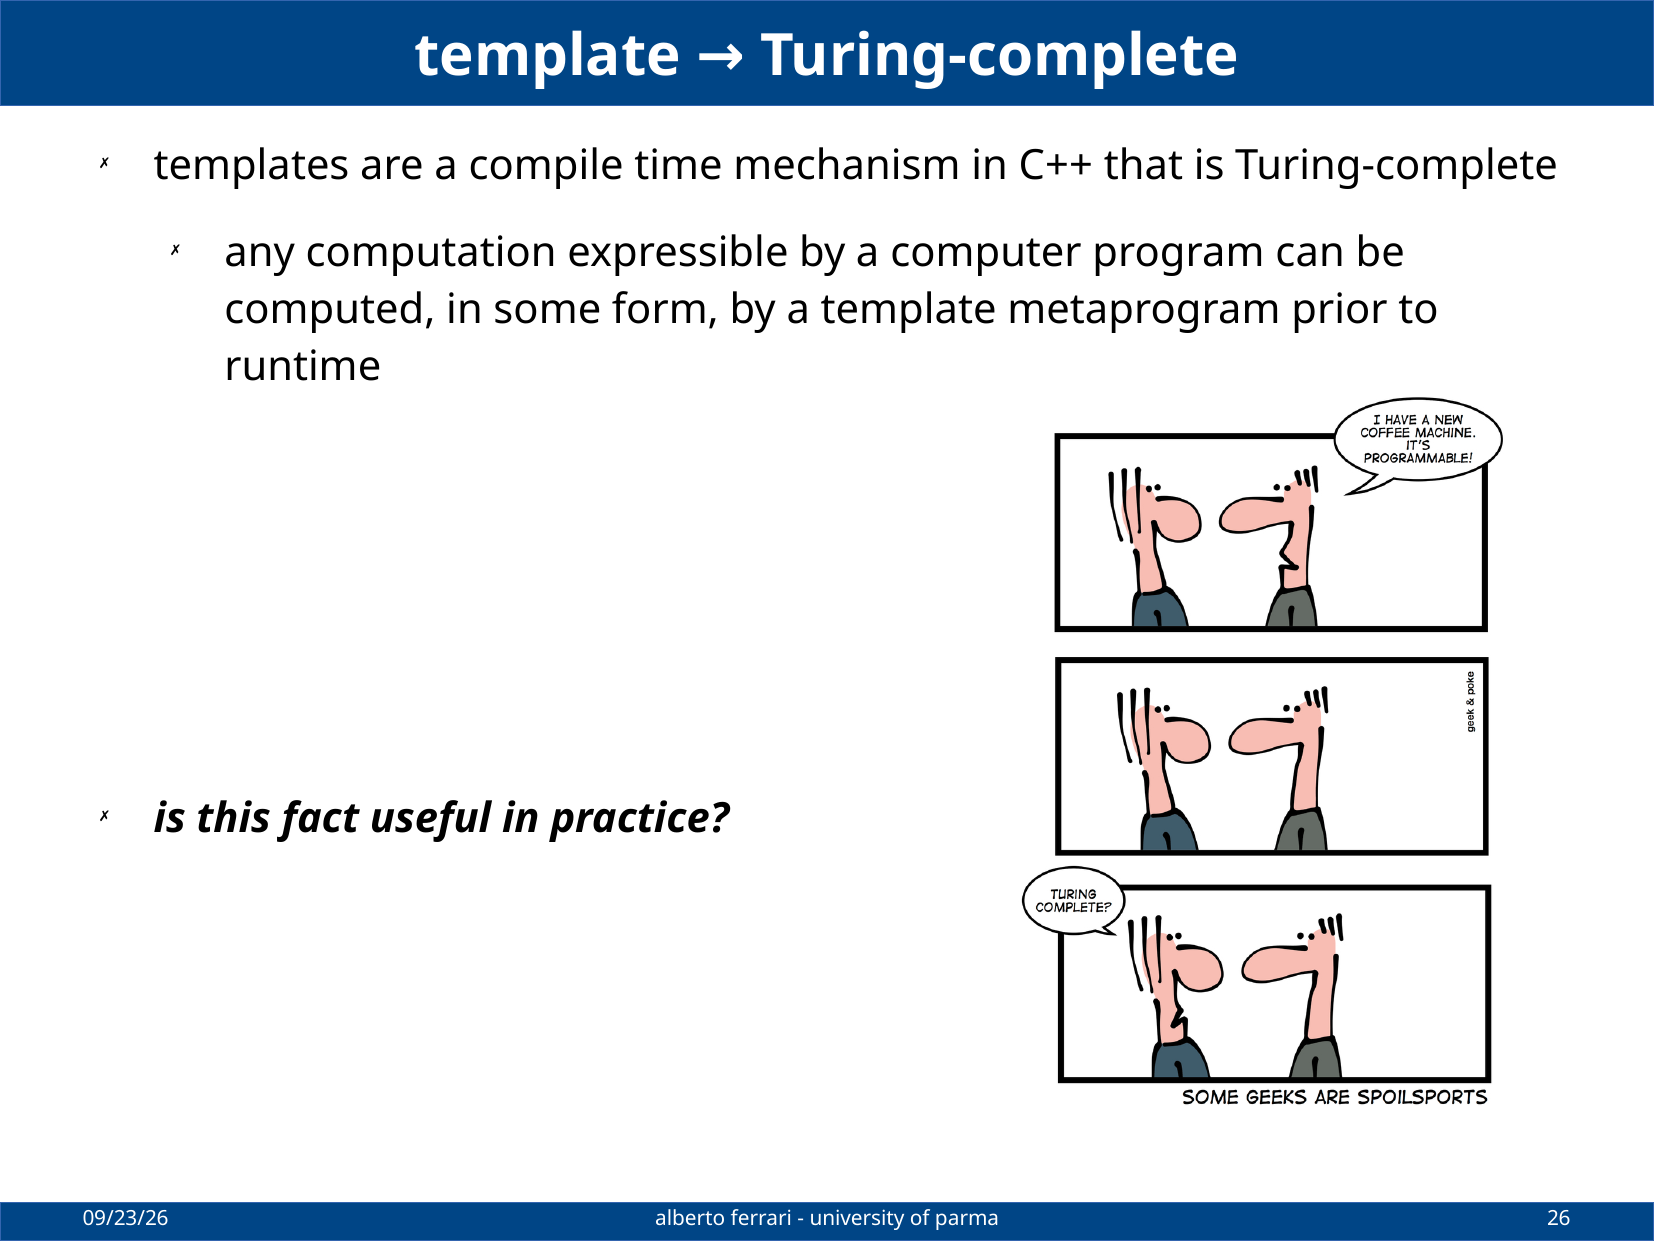

# template → Turing-complete
templates are a compile time mechanism in C++ that is Turing-complete
any computation expressible by a computer program can be computed, in some form, by a template metaprogram prior to runtime
is this fact useful in practice?
alberto ferrari - university of parma
26